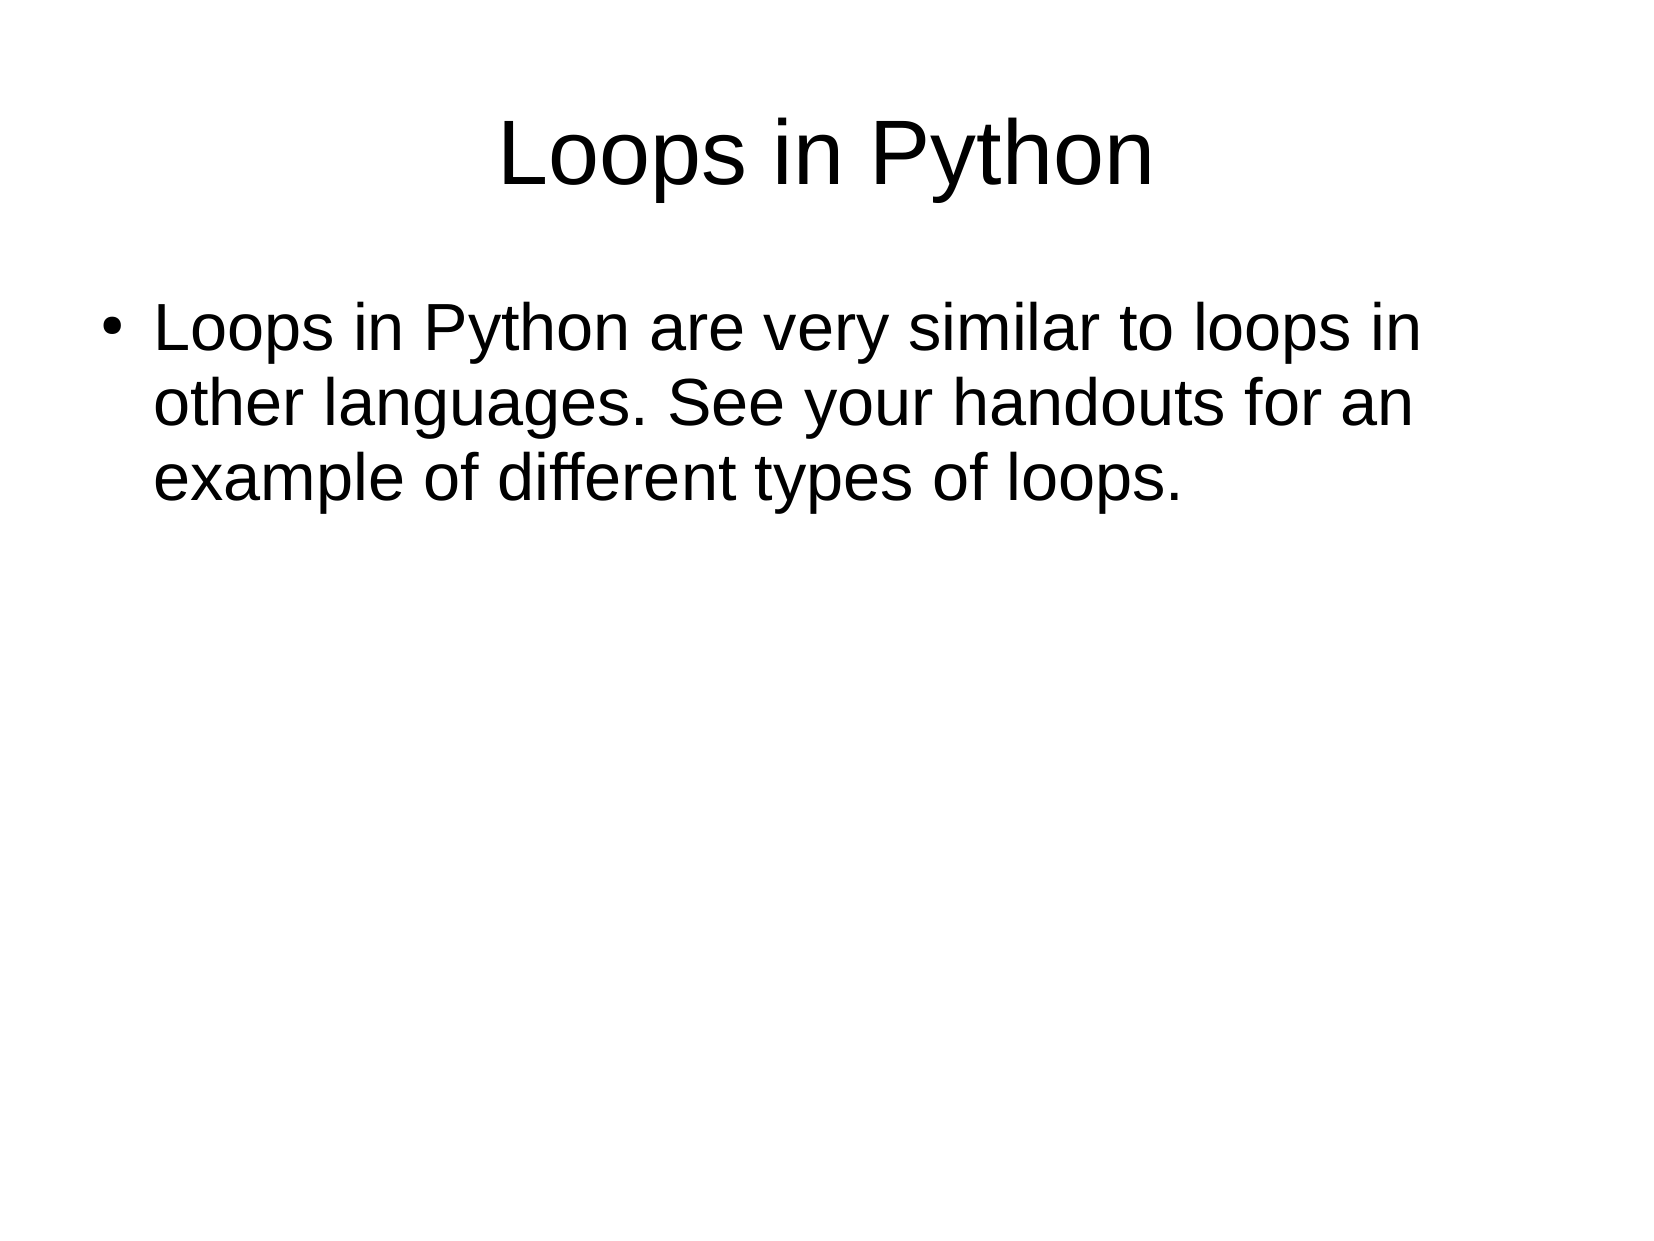

# Loops in Python
Loops in Python are very similar to loops in other languages. See your handouts for an example of different types of loops.